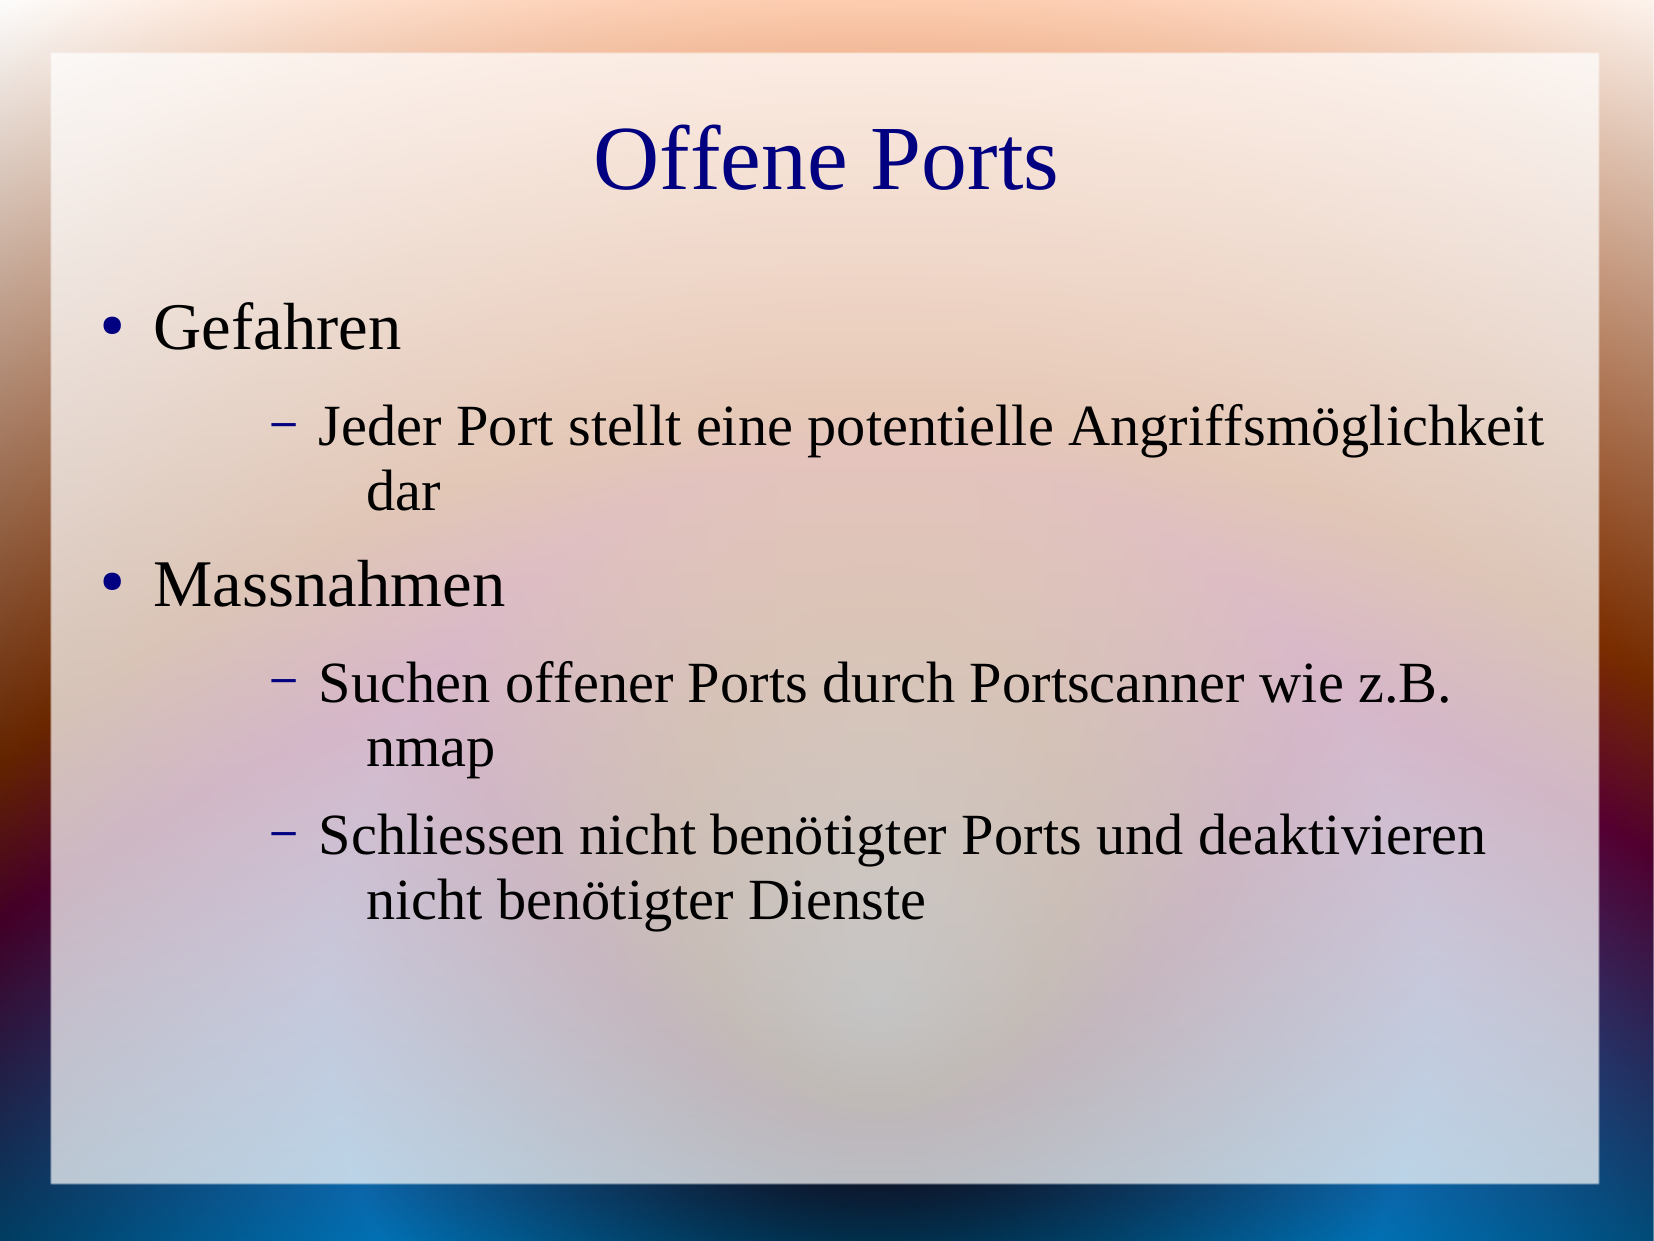

# Offene Ports
Gefahren
Jeder Port stellt eine potentielle Angriffsmöglichkeit dar
Massnahmen
Suchen offener Ports durch Portscanner wie z.B. nmap
Schliessen nicht benötigter Ports und deaktivieren nicht benötigter Dienste